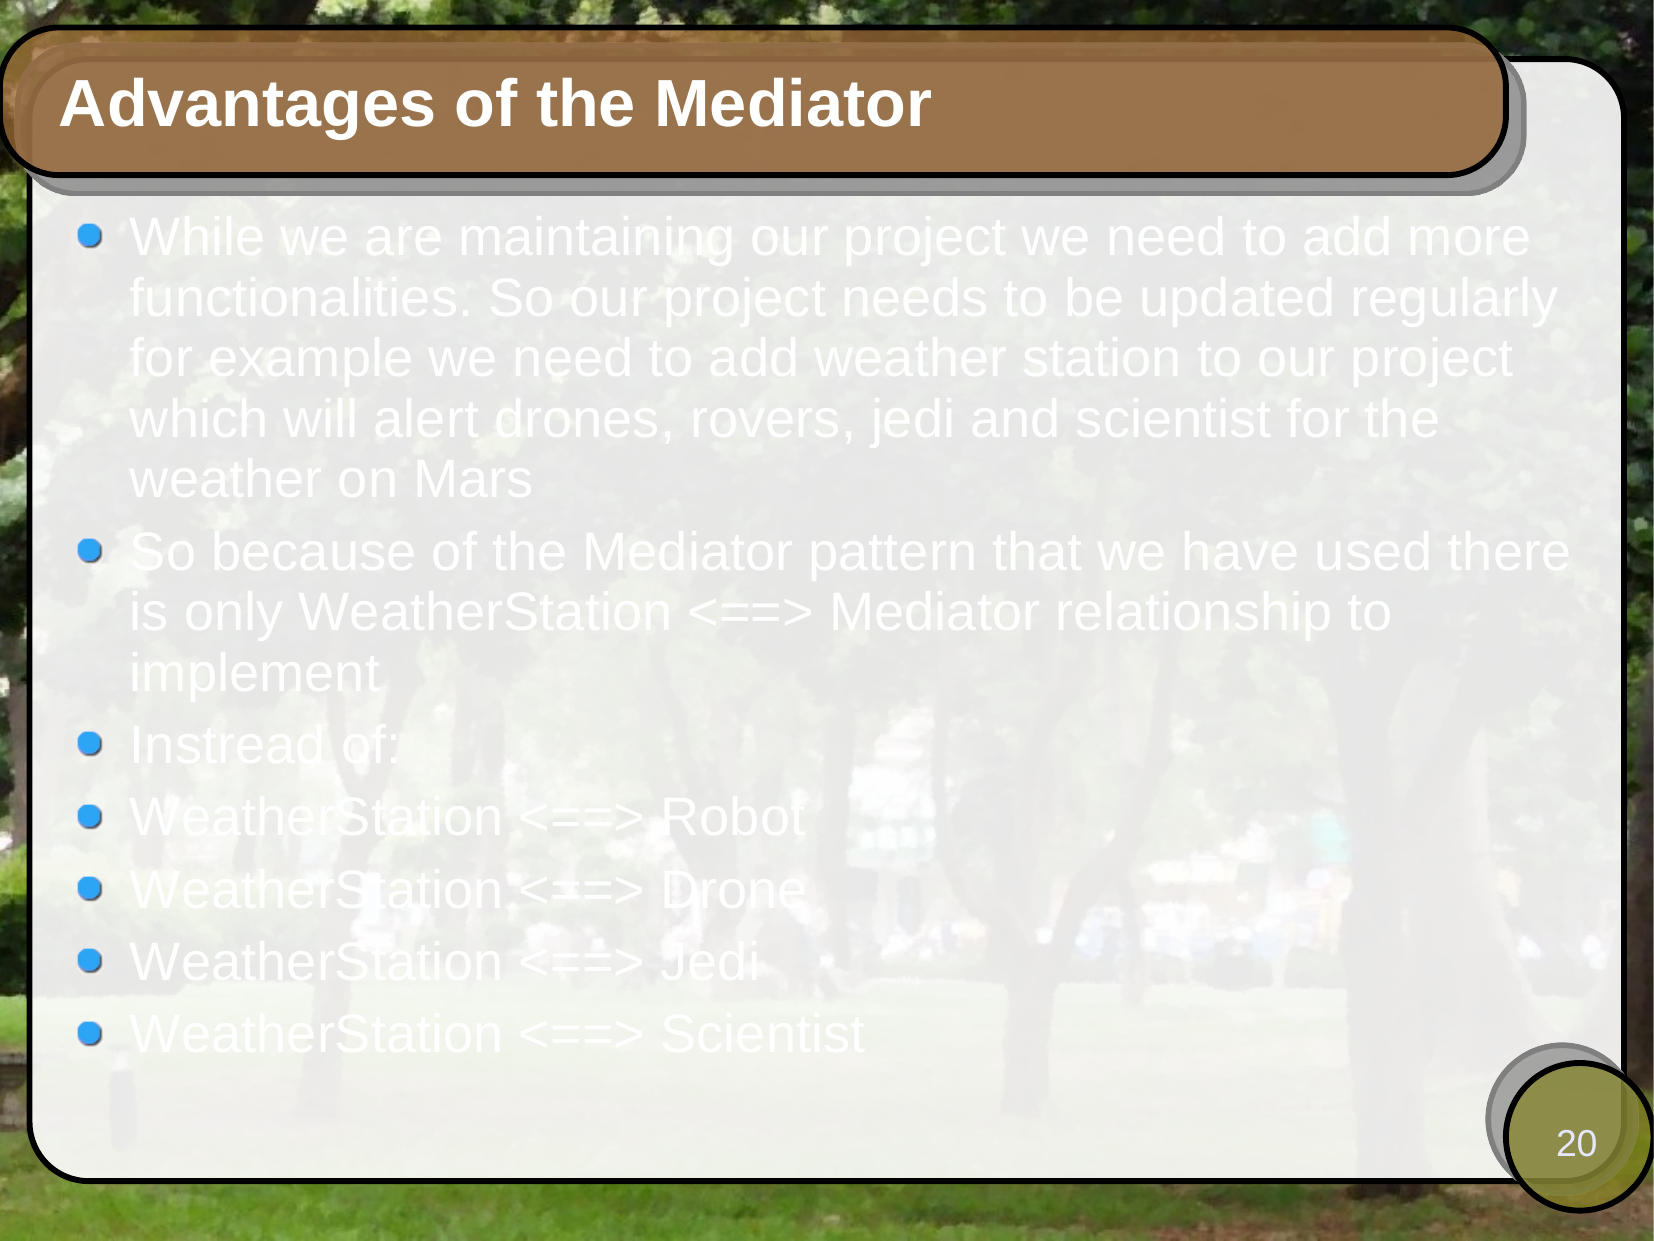

# Advantages of the Mediator
While we are maintaining our project we need to add more functionalities. So our project needs to be updated regularly for example we need to add weather station to our project which will alert drones, rovers, jedi and scientist for the weather on Mars
So because of the Mediator pattern that we have used there is only WeatherStation <==> Mediator relationship to implement
Instread of:
WeatherStation <==> Robot
WeatherStation <==> Drone
WeatherStation <==> Jedi
WeatherStation <==> Scientist
20